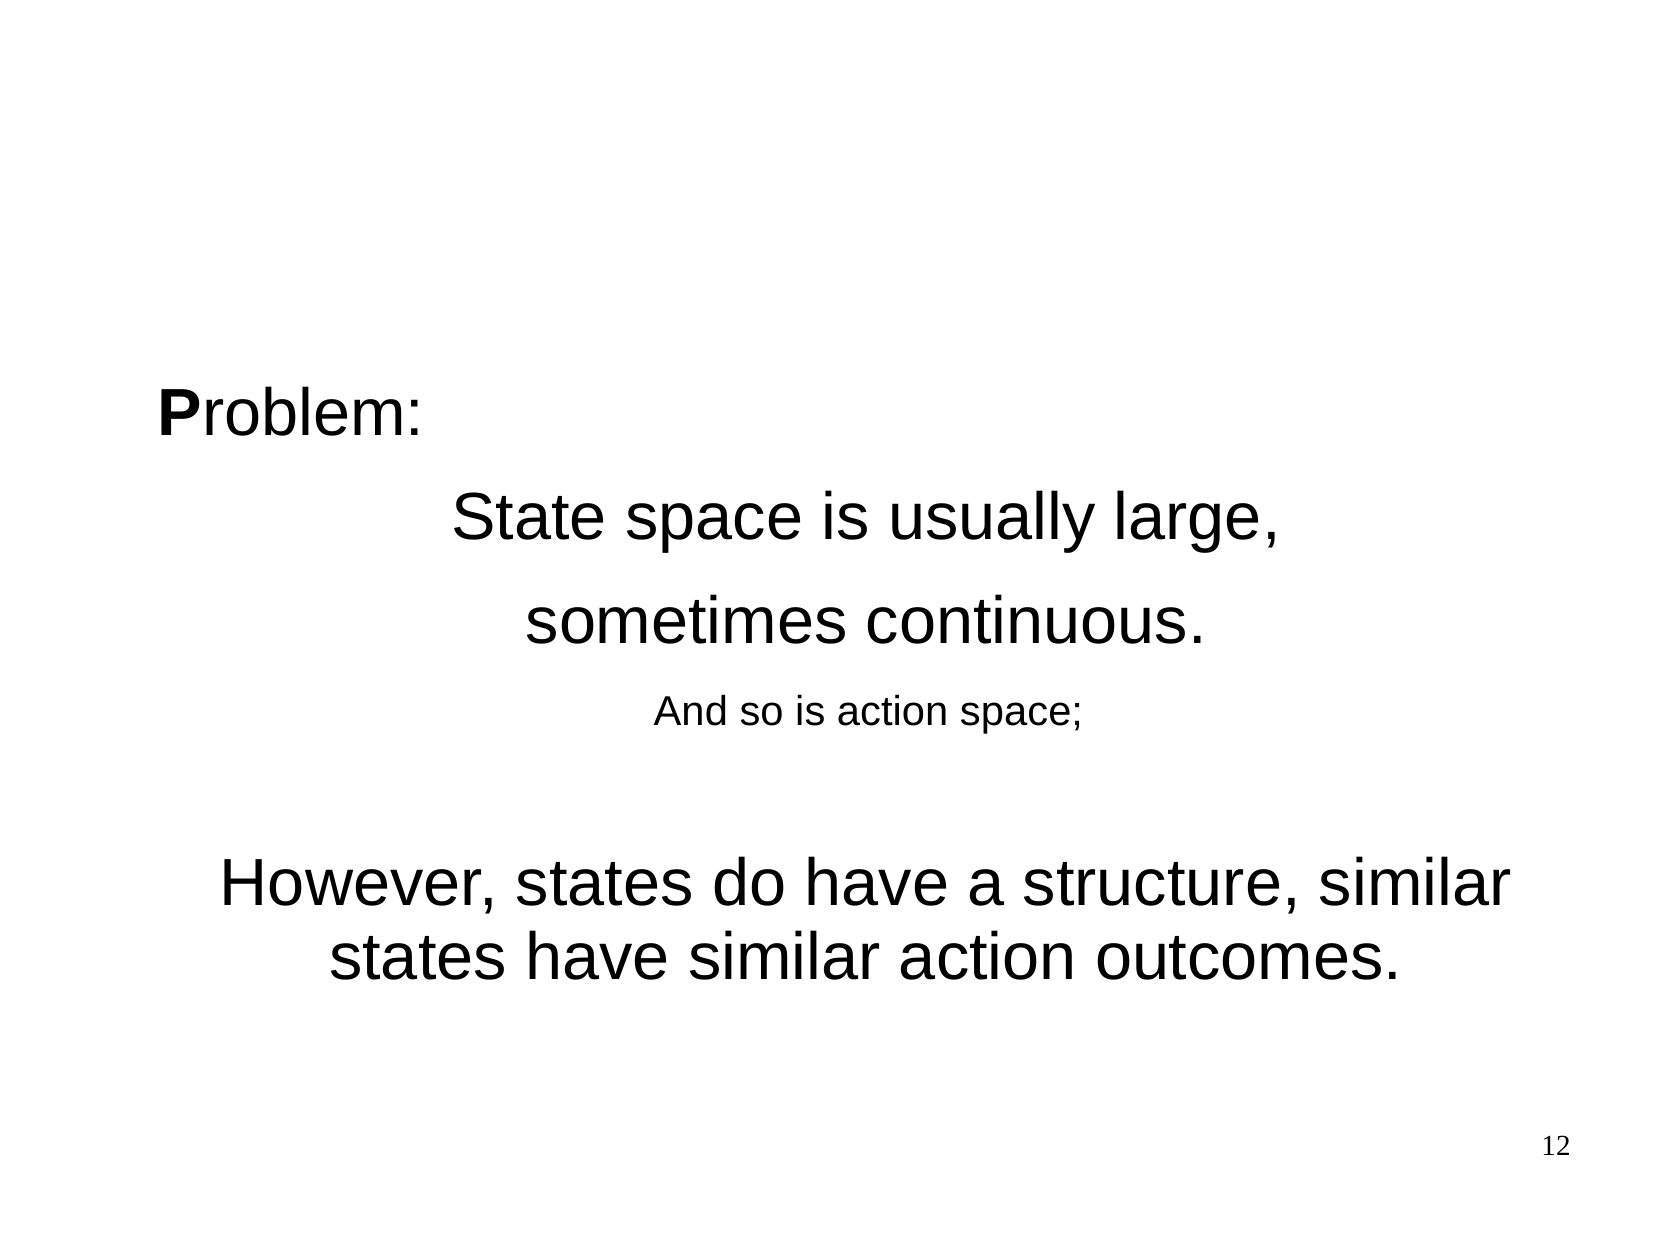

#
Problem:
State space is usually large,
sometimes continuous.
And so is action space;
However, states do have a structure, similar states have similar action outcomes.
12